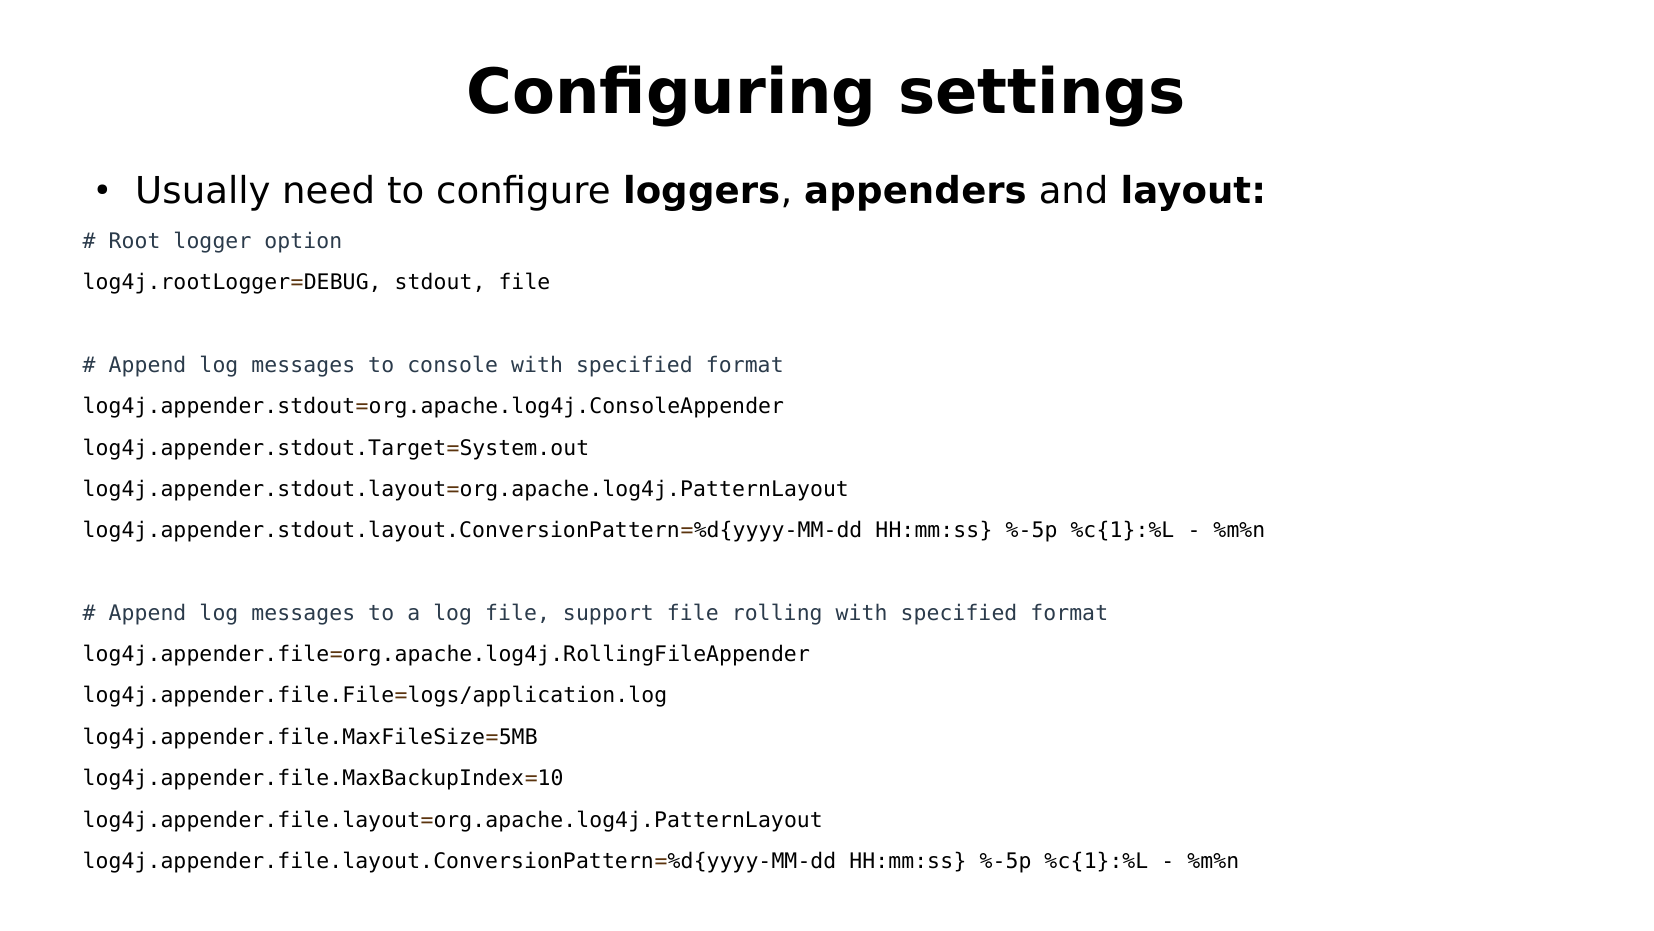

# Configuring settings
Usually need to configure loggers, appenders and layout:
# Root logger option
log4j.rootLogger=DEBUG, stdout, file
# Append log messages to console with specified format
log4j.appender.stdout=org.apache.log4j.ConsoleAppender
log4j.appender.stdout.Target=System.out
log4j.appender.stdout.layout=org.apache.log4j.PatternLayout
log4j.appender.stdout.layout.ConversionPattern=%d{yyyy-MM-dd HH:mm:ss} %-5p %c{1}:%L - %m%n
# Append log messages to a log file, support file rolling with specified format
log4j.appender.file=org.apache.log4j.RollingFileAppender
log4j.appender.file.File=logs/application.log
log4j.appender.file.MaxFileSize=5MB
log4j.appender.file.MaxBackupIndex=10
log4j.appender.file.layout=org.apache.log4j.PatternLayout
log4j.appender.file.layout.ConversionPattern=%d{yyyy-MM-dd HH:mm:ss} %-5p %c{1}:%L - %m%n